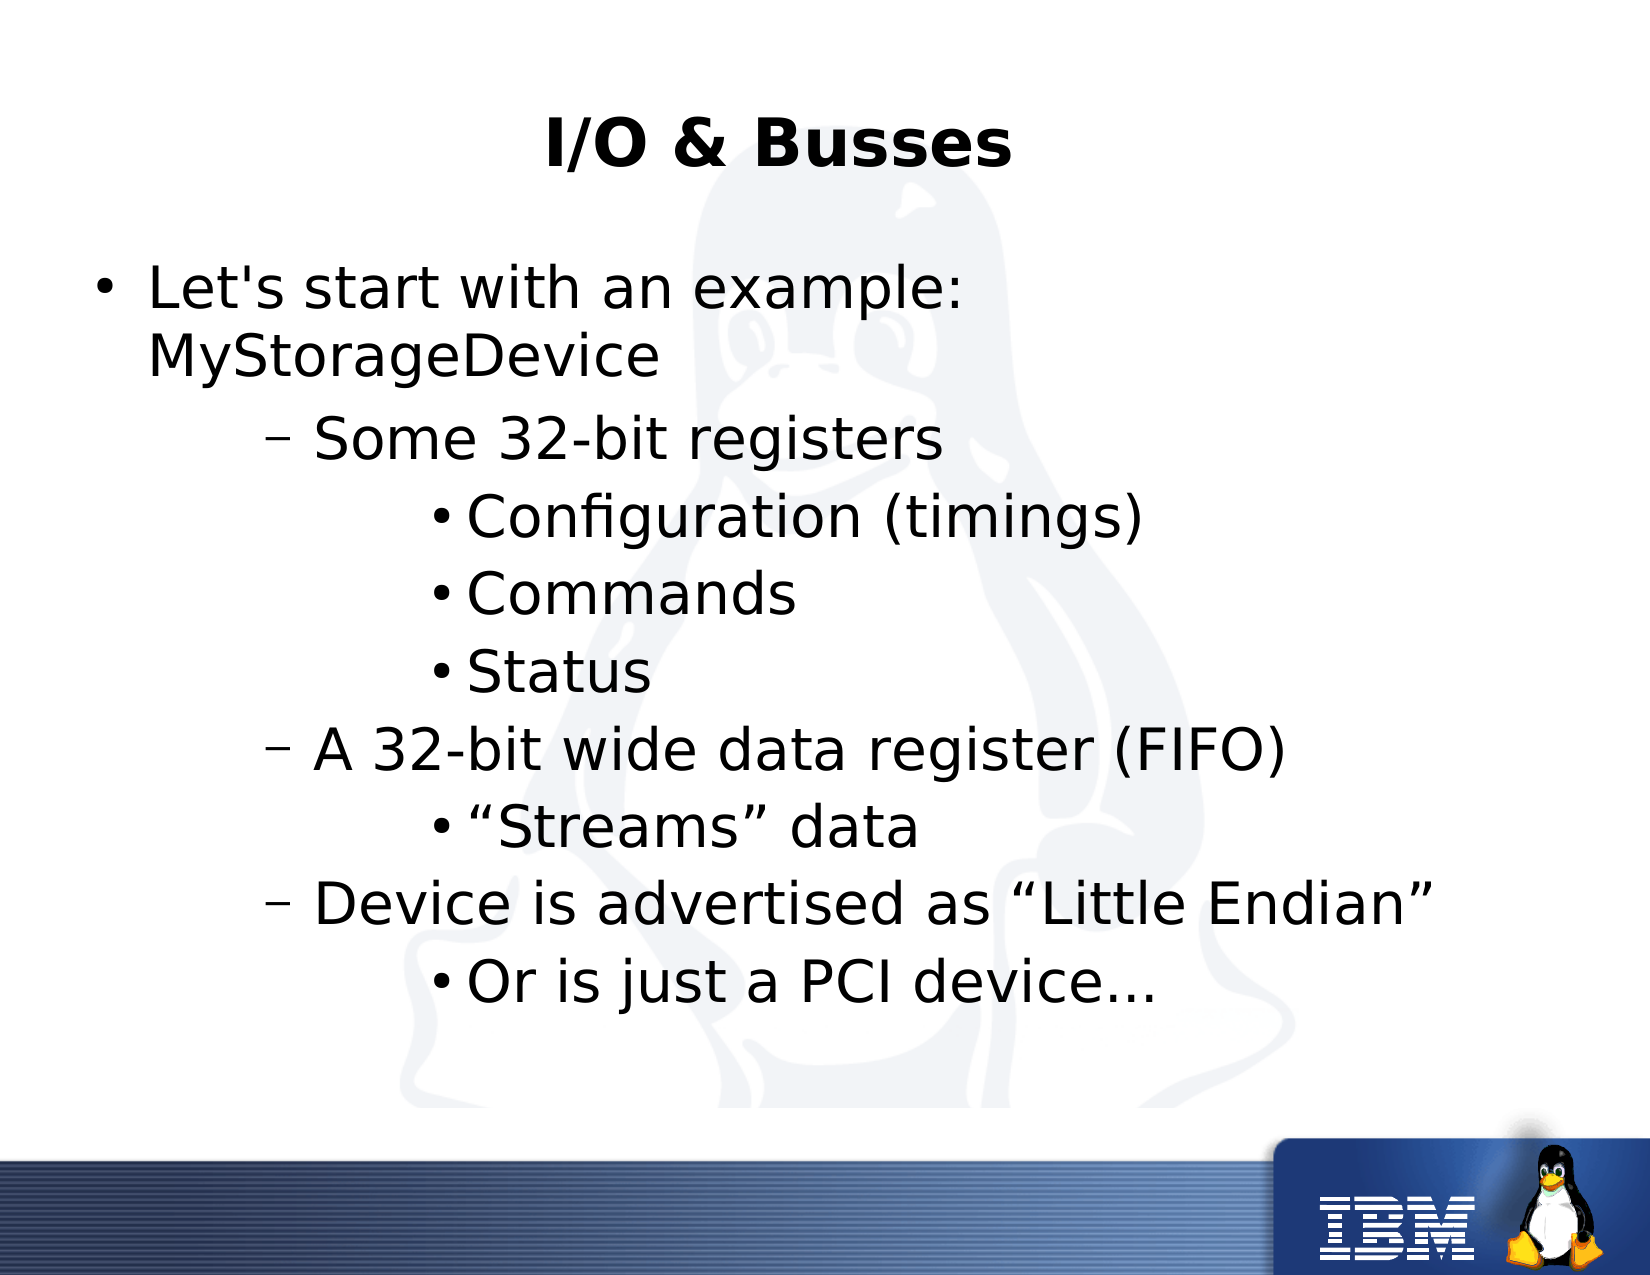

# I/O & Busses
Let's start with an example: MyStorageDevice
Some 32-bit registers
Configuration (timings)
Commands
Status
A 32-bit wide data register (FIFO)
“Streams” data
Device is advertised as “Little Endian”
Or is just a PCI device...